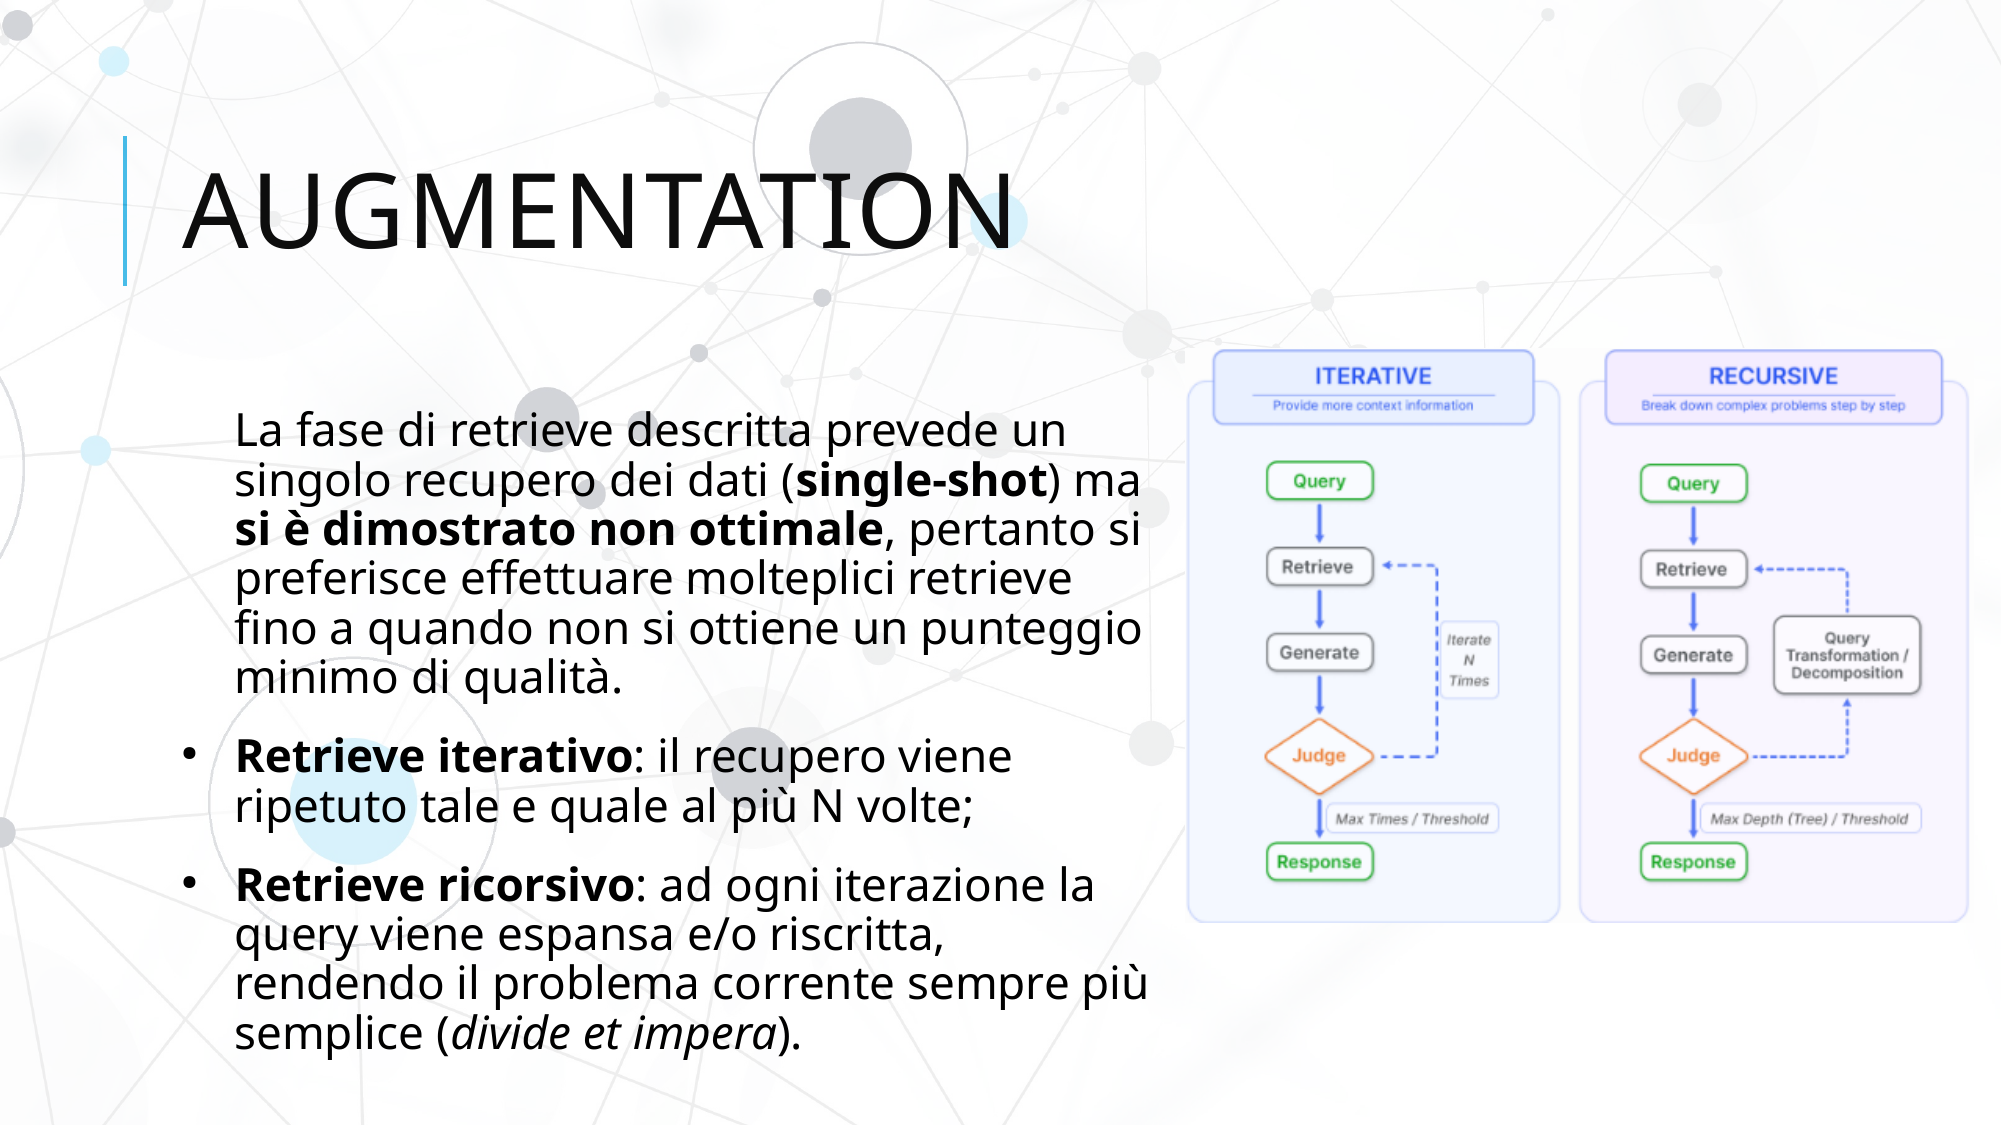

# AUGMENTATION
La fase di retrieve descritta prevede un singolo recupero dei dati (single-shot) ma si è dimostrato non ottimale, pertanto si preferisce effettuare molteplici retrieve fino a quando non si ottiene un punteggio minimo di qualità.
Retrieve iterativo: il recupero viene ripetuto tale e quale al più N volte;
Retrieve ricorsivo: ad ogni iterazione la query viene espansa e/o riscritta, rendendo il problema corrente sempre più semplice (divide et impera).